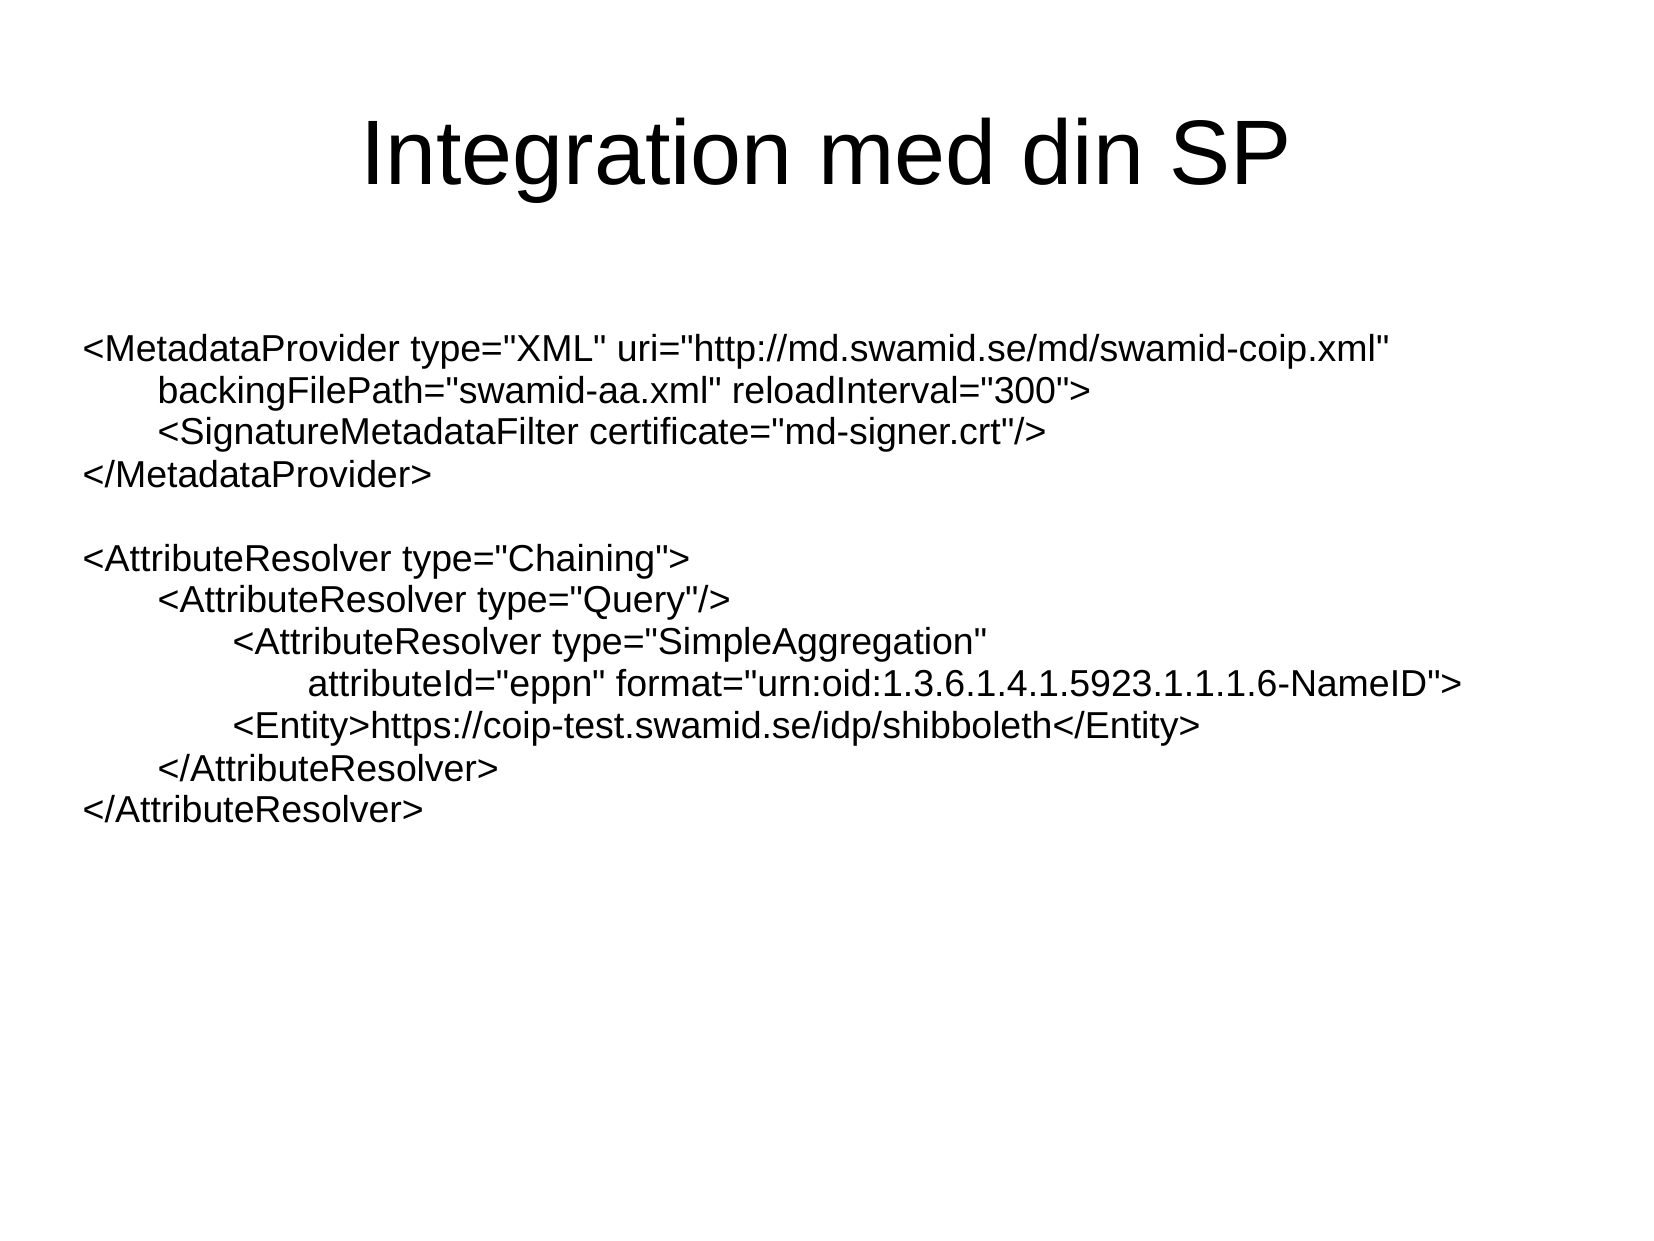

<MetadataProvider type="XML" uri="http://md.swamid.se/md/swamid-coip.xml"
	backingFilePath="swamid-aa.xml" reloadInterval="300">
	<SignatureMetadataFilter certificate="md-signer.crt"/>
</MetadataProvider>
<AttributeResolver type="Chaining">
	<AttributeResolver type="Query"/>
		<AttributeResolver type="SimpleAggregation"
			attributeId="eppn" format="urn:oid:1.3.6.1.4.1.5923.1.1.1.6-NameID">
		<Entity>https://coip-test.swamid.se/idp/shibboleth</Entity>
	</AttributeResolver>
</AttributeResolver>
# Integration med din SP